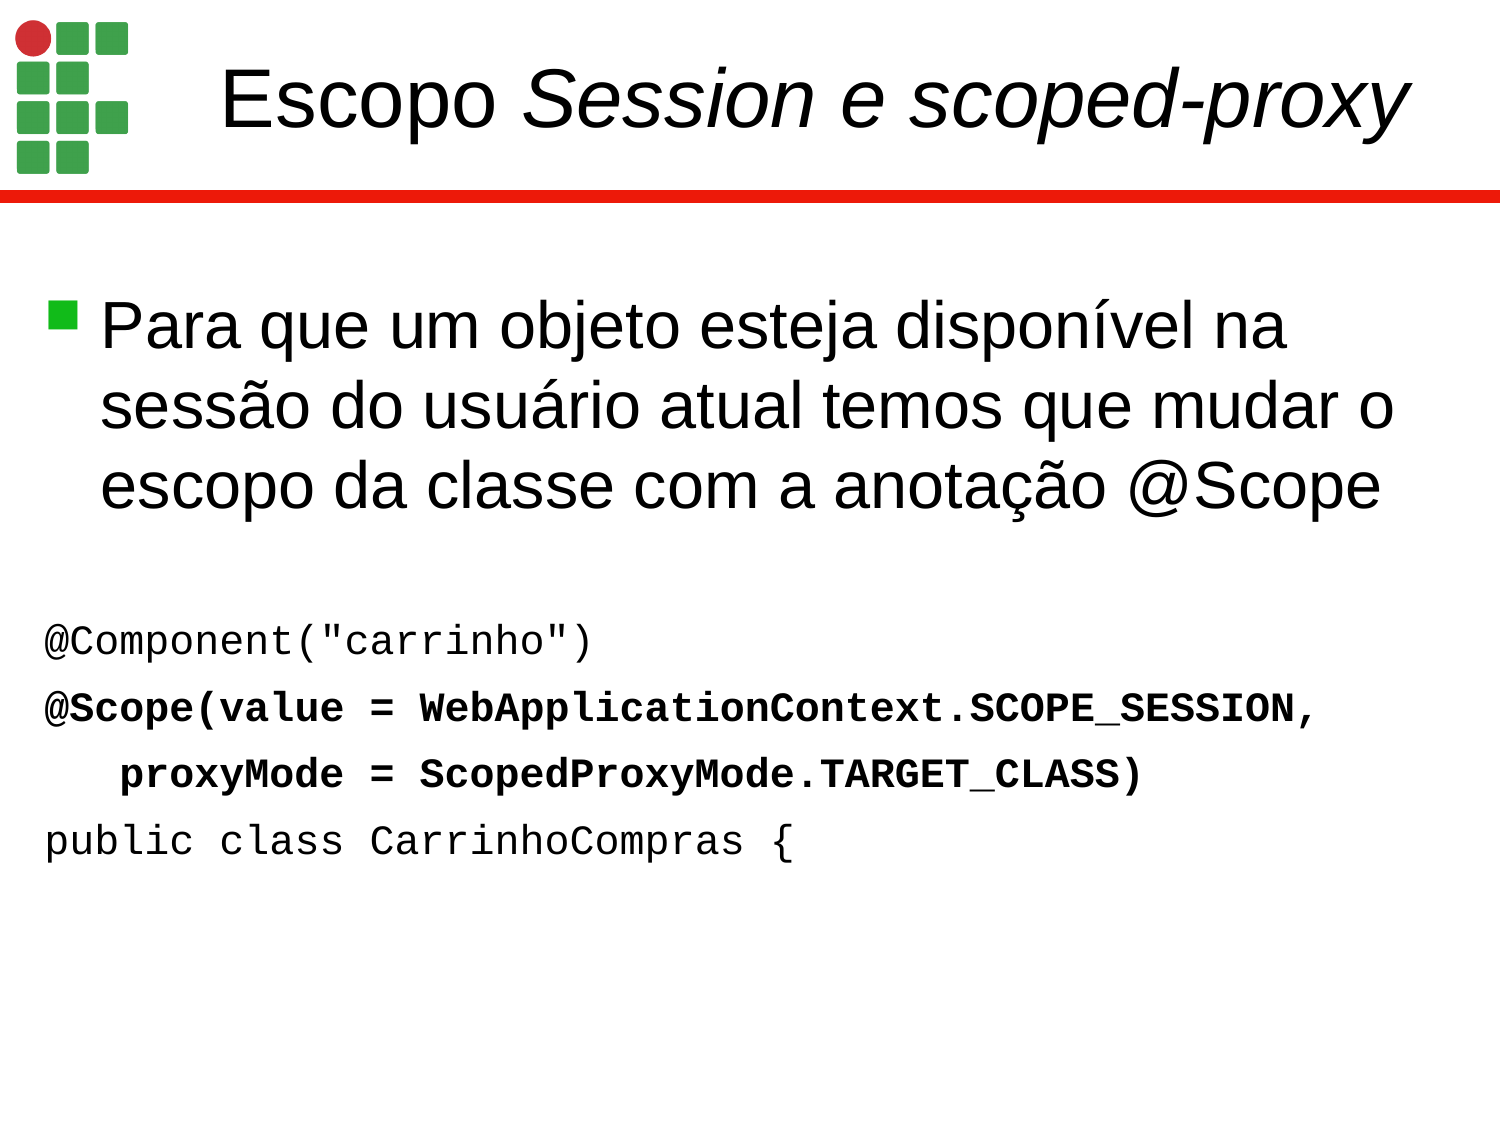

# Escopo Session e scoped-proxy
Para que um objeto esteja disponível na sessão do usuário atual temos que mudar o escopo da classe com a anotação @Scope
@Component("carrinho")
@Scope(value = WebApplicationContext.SCOPE_SESSION,
 proxyMode = ScopedProxyMode.TARGET_CLASS)
public class CarrinhoCompras {